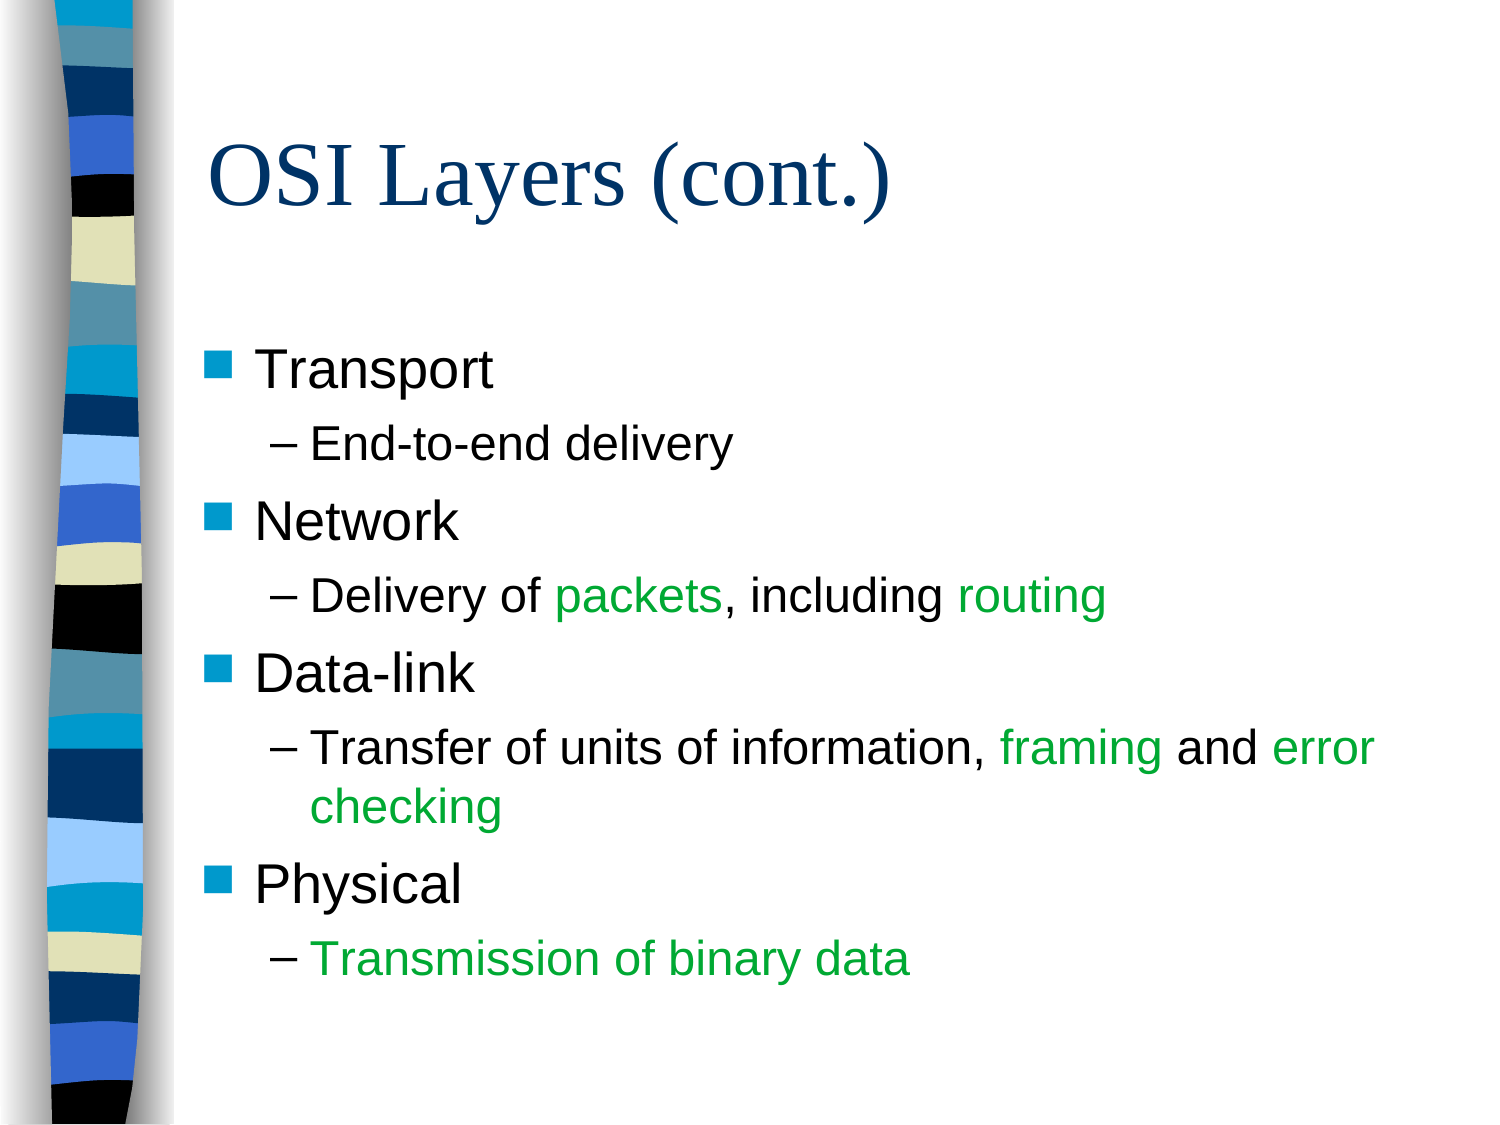

# OSI Layers (cont.)
Transport
End-to-end delivery
Network
Delivery of packets, including routing
Data-link
Transfer of units of information, framing and error checking
Physical
Transmission of binary data